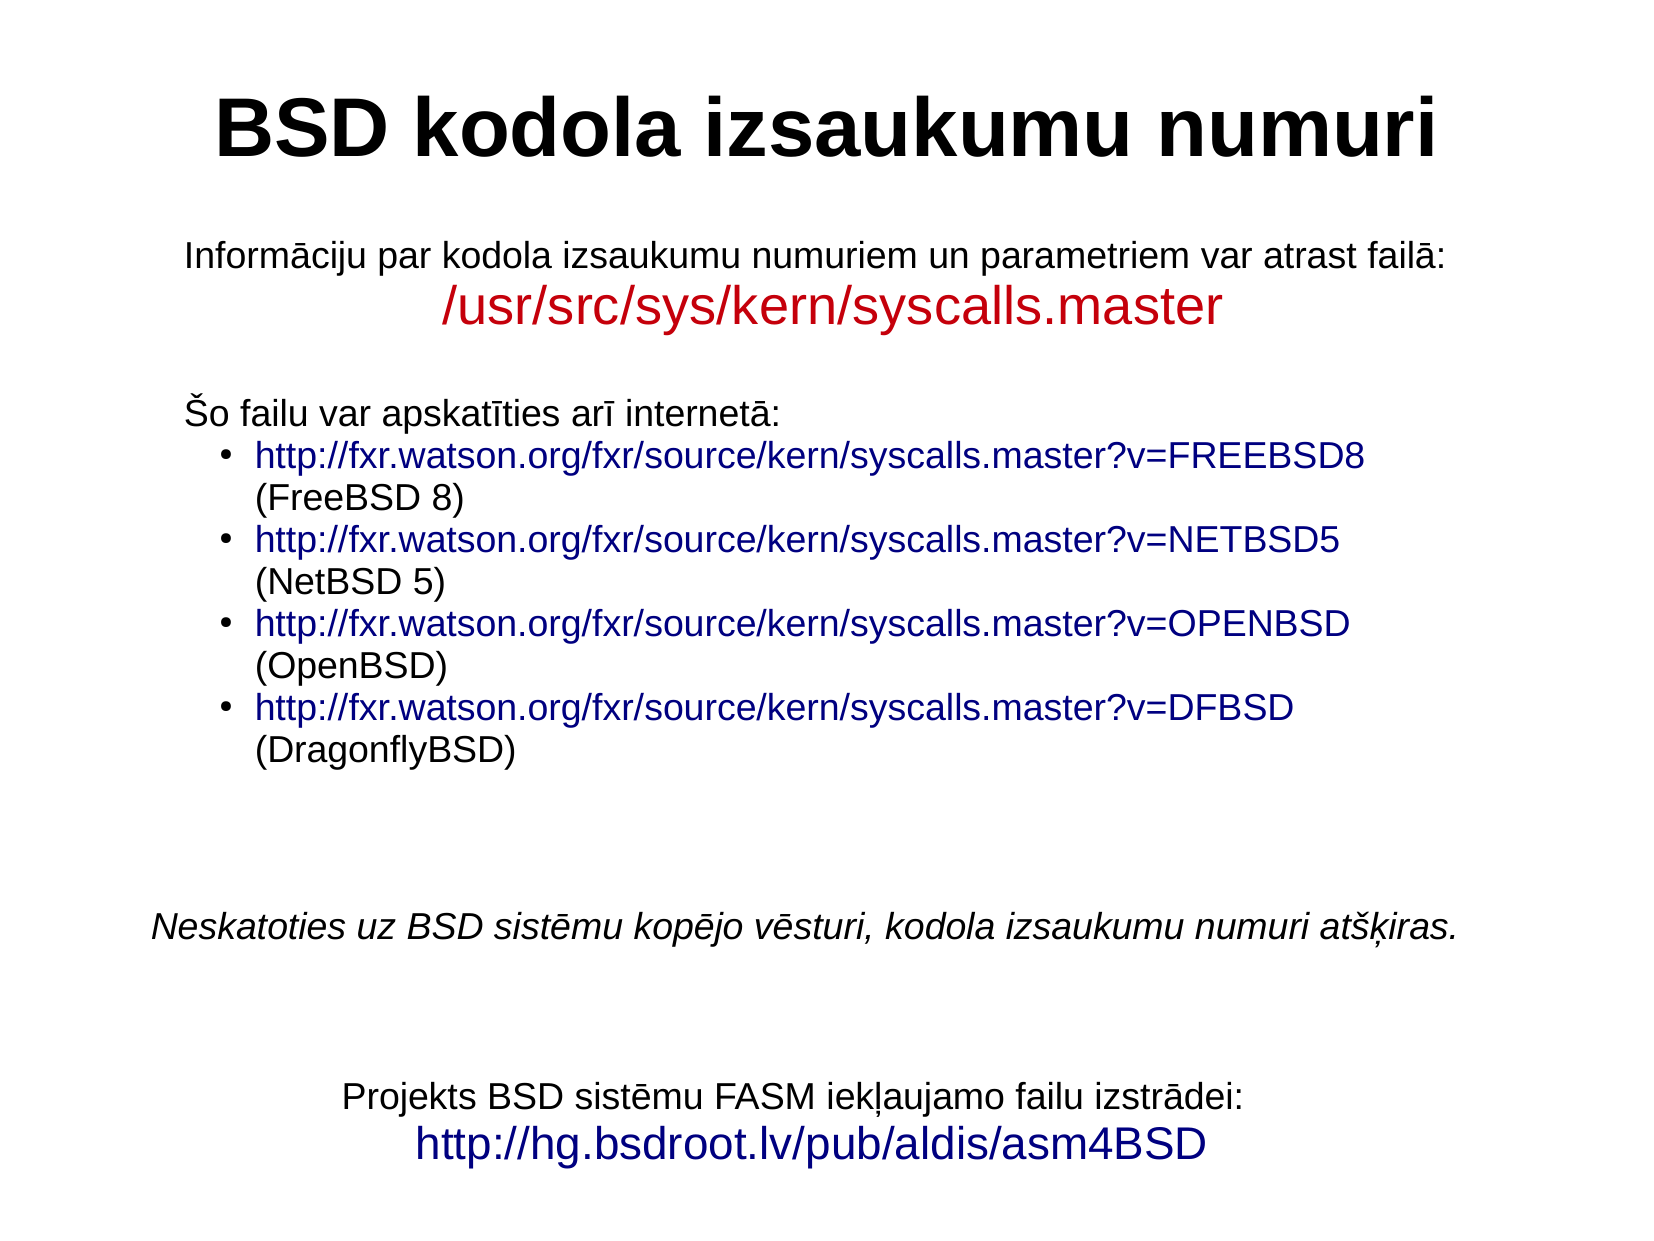

BSD kodola izsaukumu numuri
Informāciju par kodola izsaukumu numuriem un parametriem var atrast failā:
/usr/src/sys/kern/syscalls.master
Šo failu var apskatīties arī internetā:
http://fxr.watson.org/fxr/source/kern/syscalls.master?v=FREEBSD8 (FreeBSD 8)
http://fxr.watson.org/fxr/source/kern/syscalls.master?v=NETBSD5 (NetBSD 5)
http://fxr.watson.org/fxr/source/kern/syscalls.master?v=OPENBSD (OpenBSD)
http://fxr.watson.org/fxr/source/kern/syscalls.master?v=DFBSD (DragonflyBSD)
Neskatoties uz BSD sistēmu kopējo vēsturi, kodola izsaukumu numuri atšķiras.
Projekts BSD sistēmu FASM iekļaujamo failu izstrādei:
	http://hg.bsdroot.lv/pub/aldis/asm4BSD